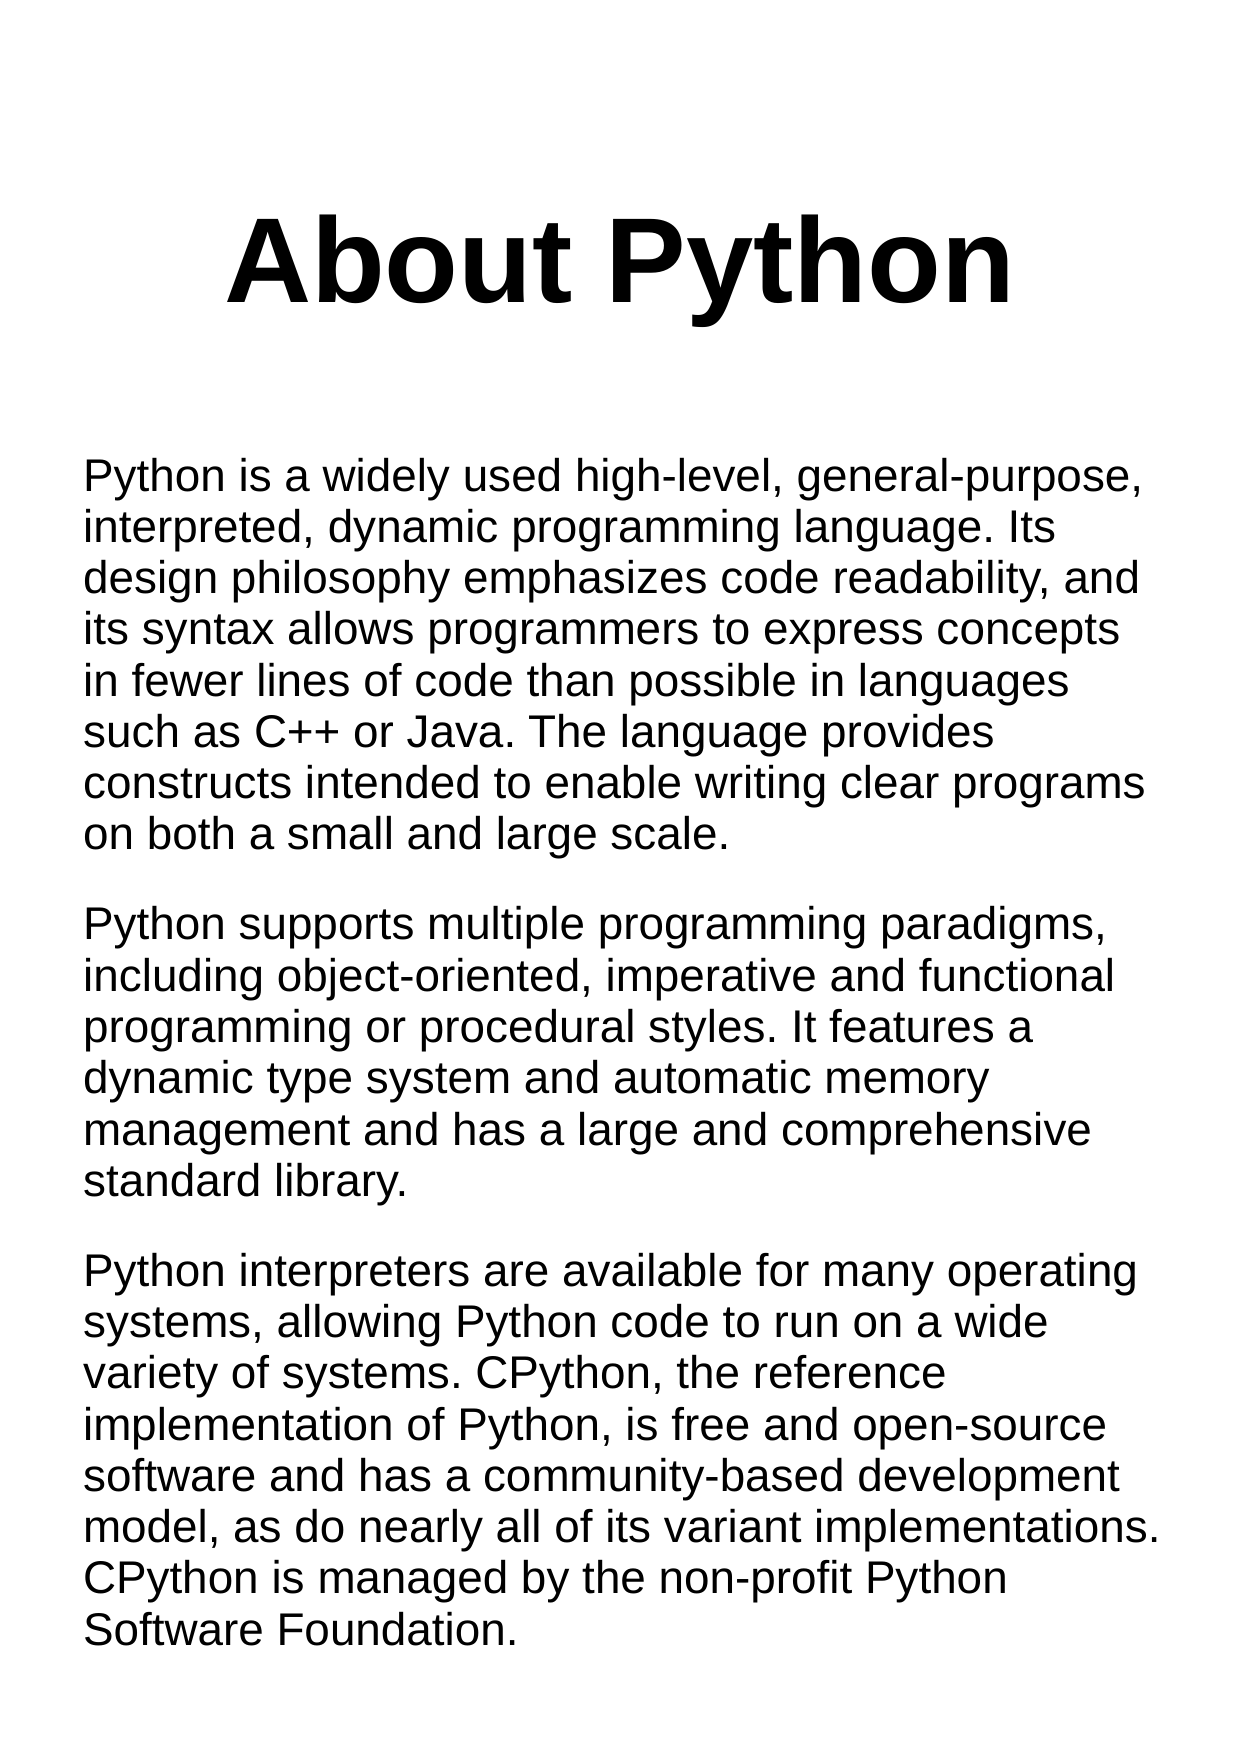

# About Python
Python is a widely used high-level, general-purpose, interpreted, dynamic programming language. Its design philosophy emphasizes code readability, and its syntax allows programmers to express concepts in fewer lines of code than possible in languages such as C++ or Java. The language provides constructs intended to enable writing clear programs on both a small and large scale.
Python supports multiple programming paradigms, including object-oriented, imperative and functional programming or procedural styles. It features a dynamic type system and automatic memory management and has a large and comprehensive standard library.
Python interpreters are available for many operating systems, allowing Python code to run on a wide variety of systems. CPython, the reference implementation of Python, is free and open-source software and has a community-based development model, as do nearly all of its variant implementations. CPython is managed by the non-profit Python Software Foundation.